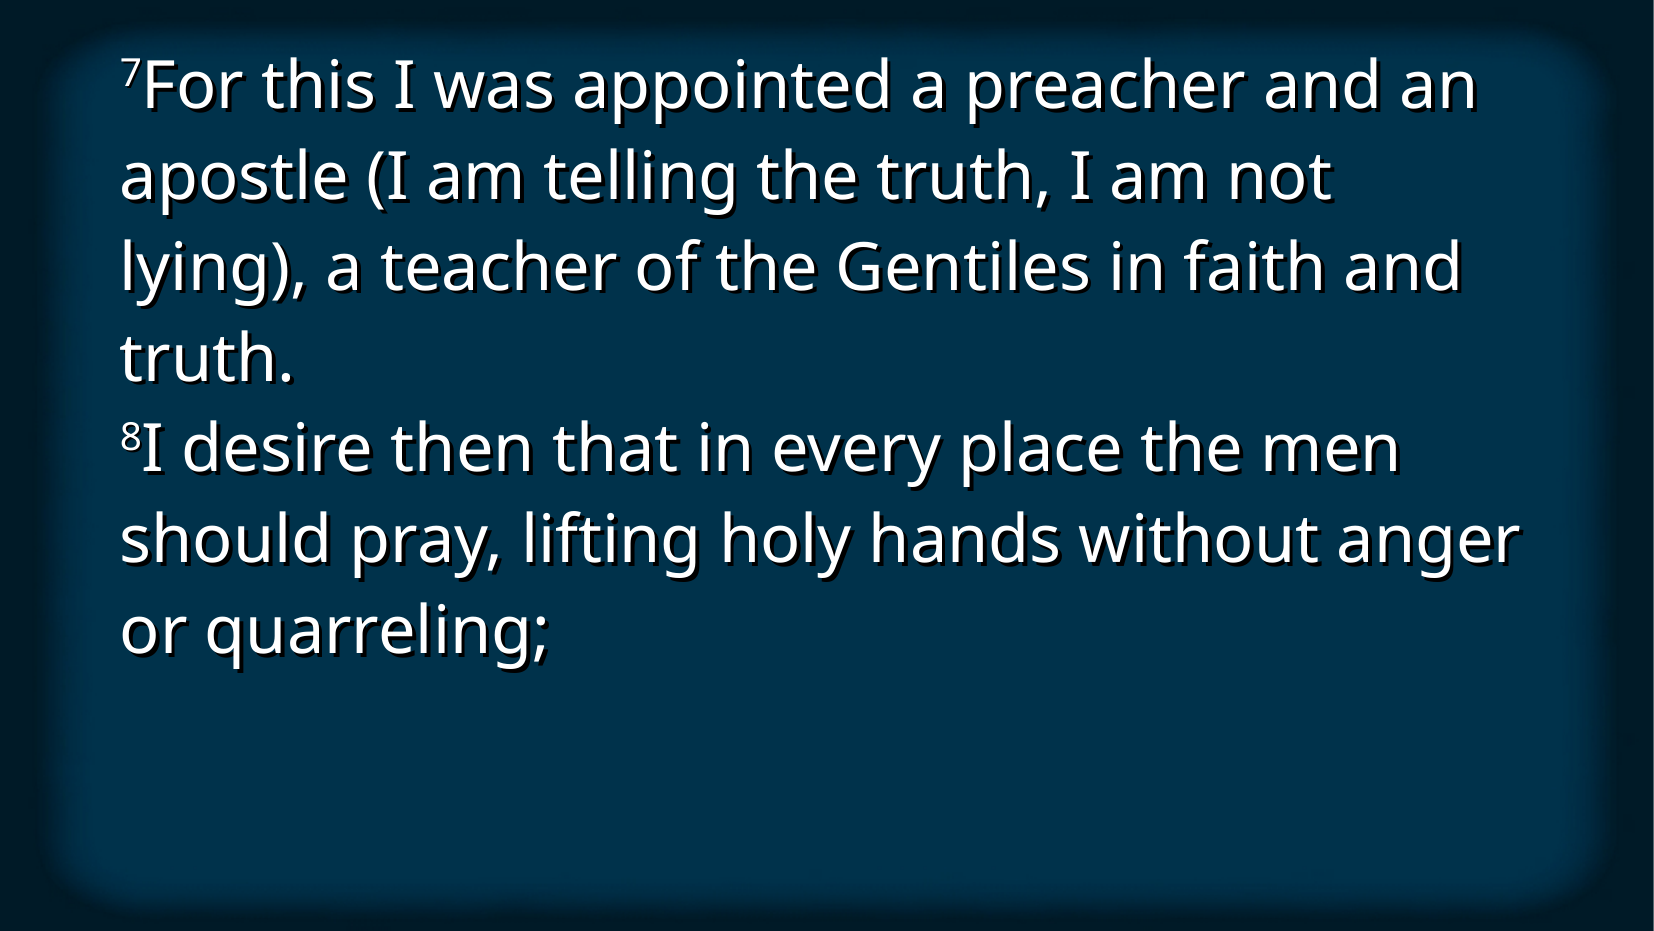

7For this I was appointed a preacher and an apostle (I am telling the truth, I am not lying), a teacher of the Gentiles in faith and truth.
8I desire then that in every place the men should pray, lifting holy hands without anger or quarreling;